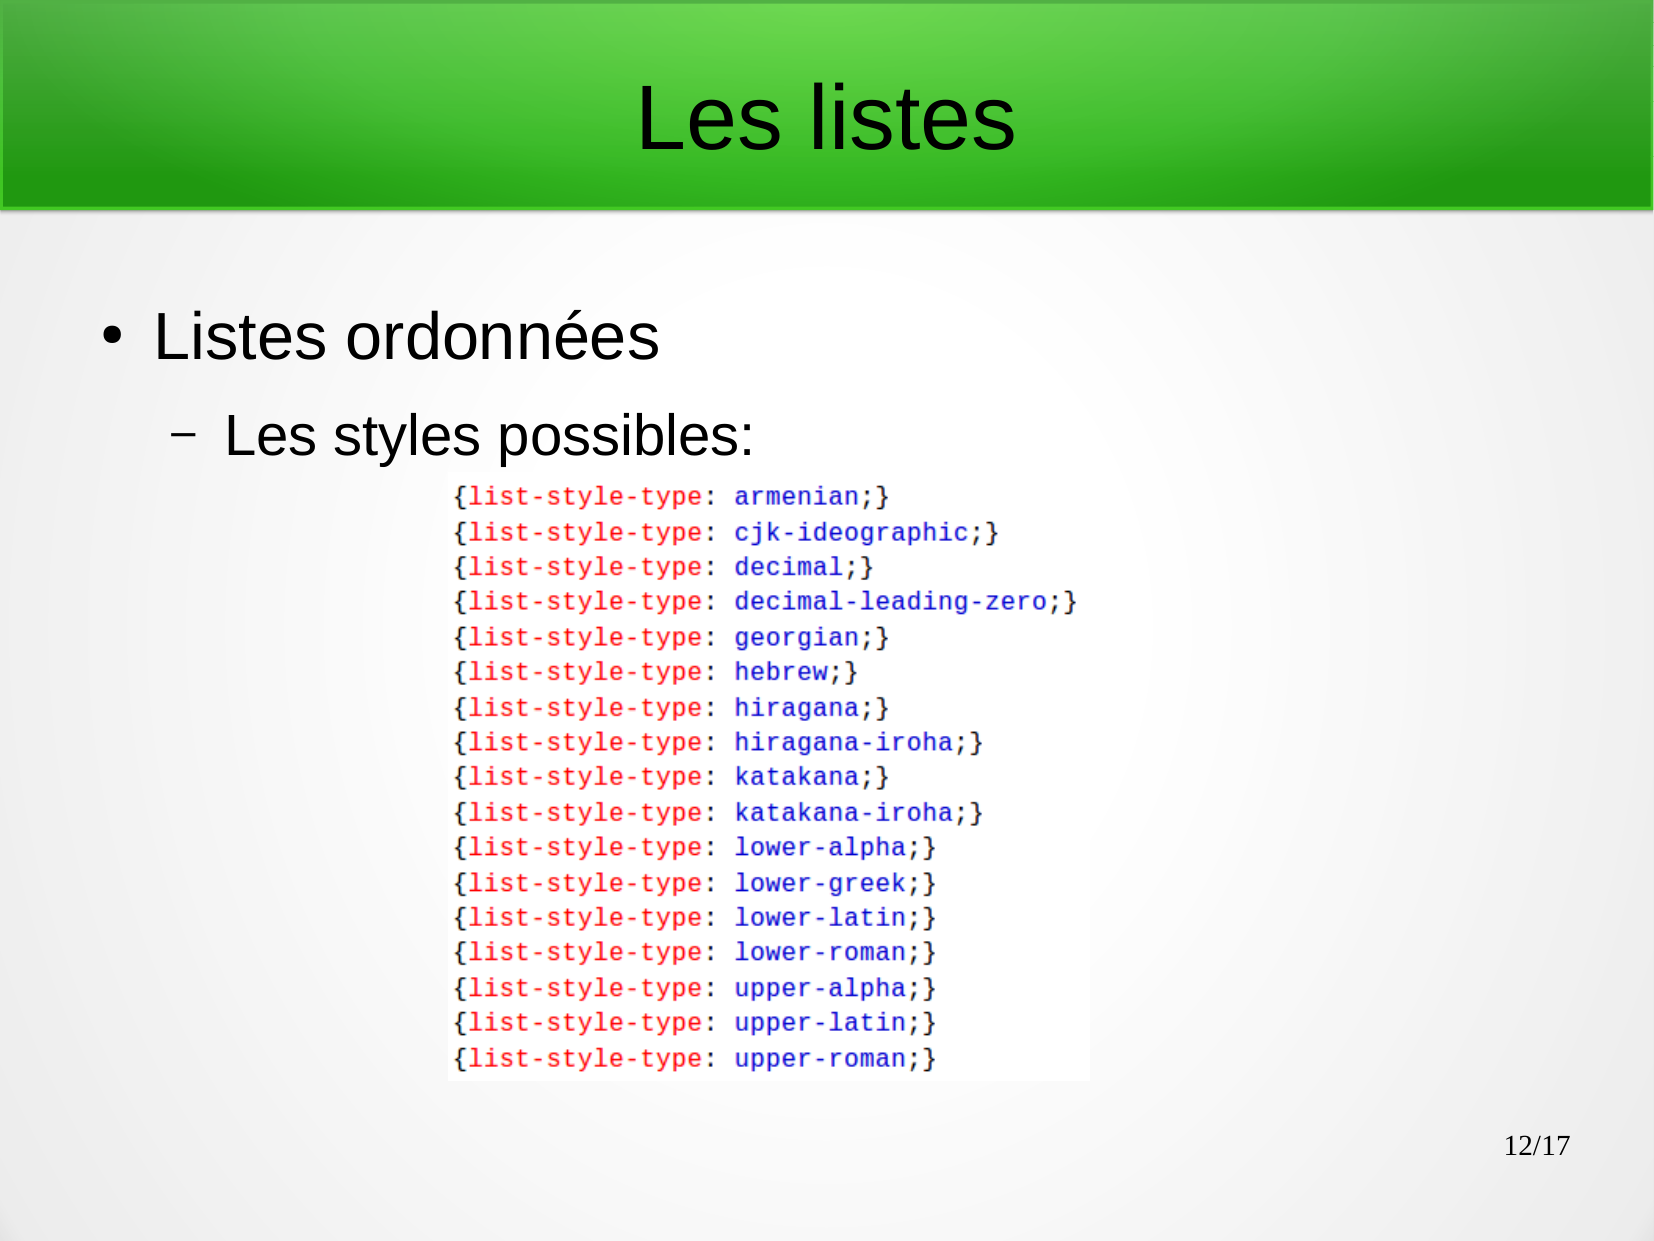

# Les listes
Listes ordonnées
Les styles possibles:
12